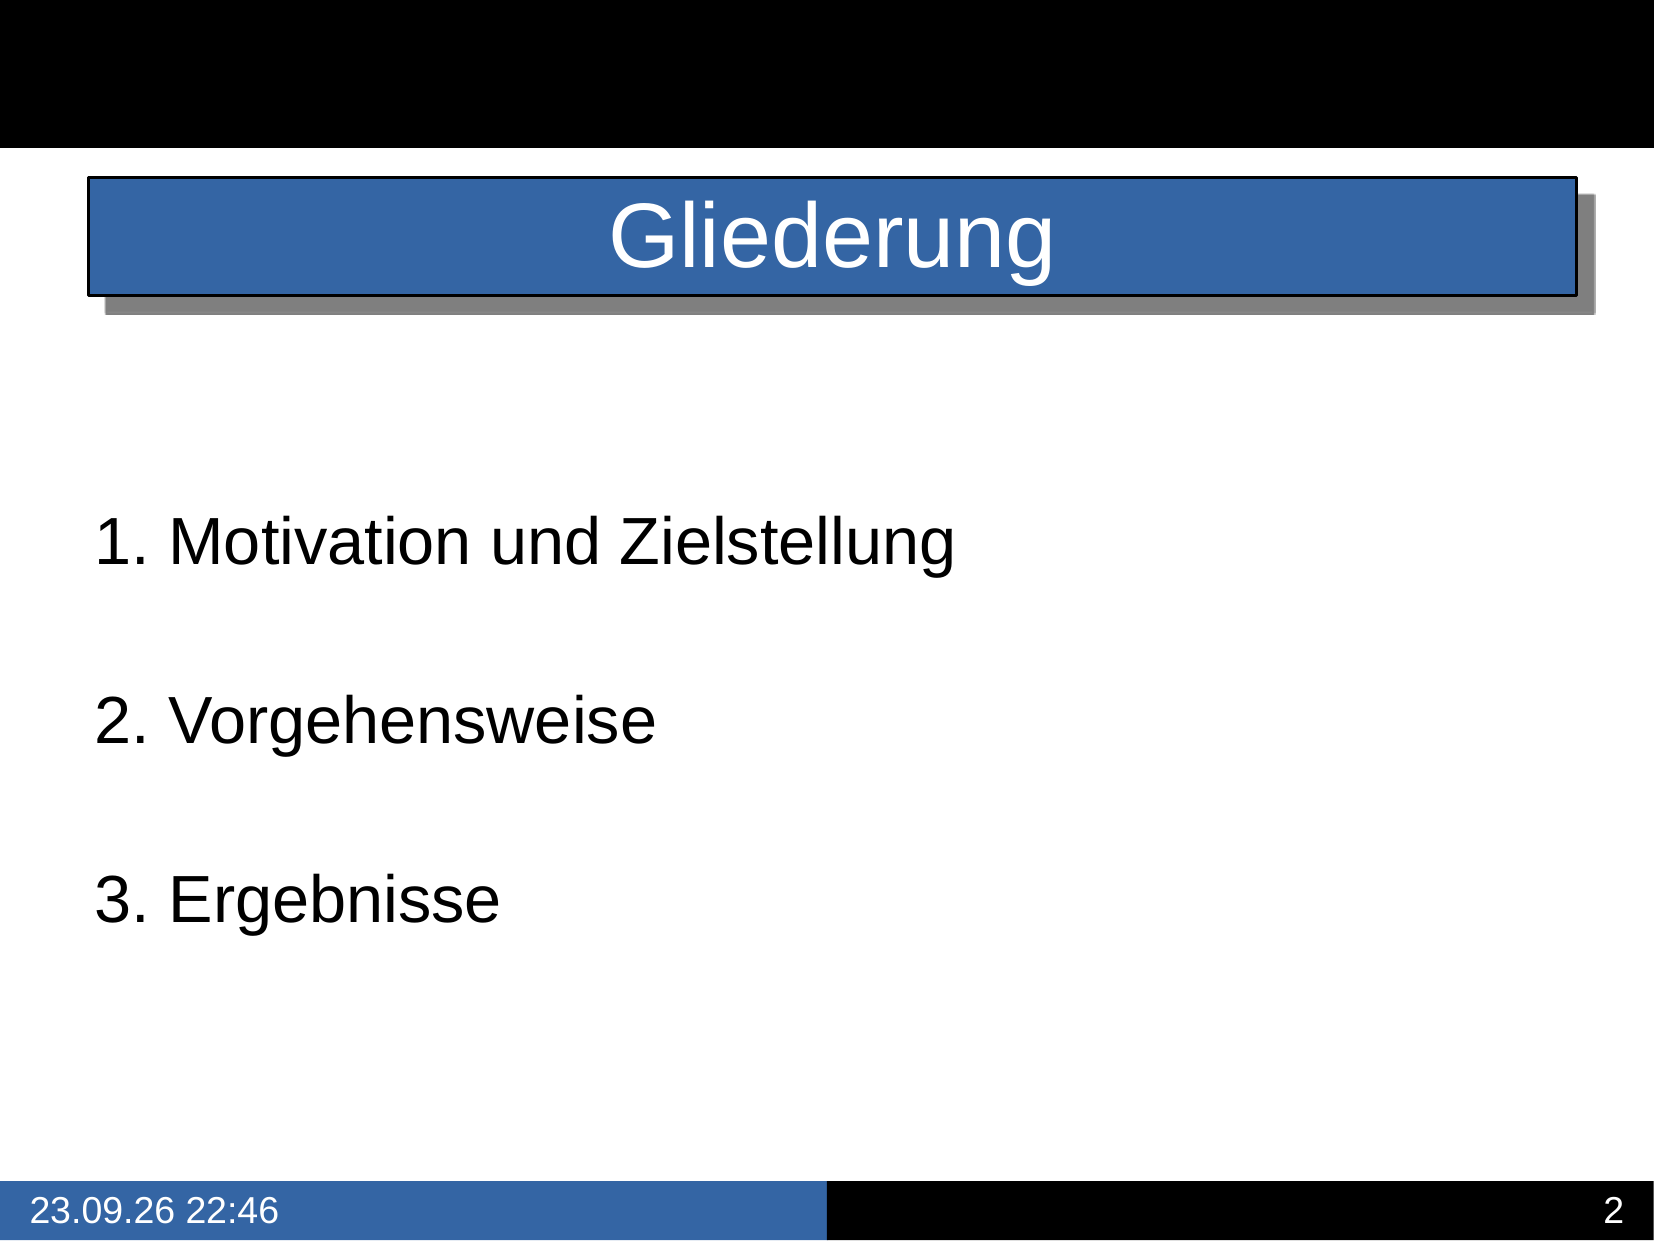

# Gliederung
 Motivation und Zielstellung
 Vorgehensweise
 Ergebnisse
2